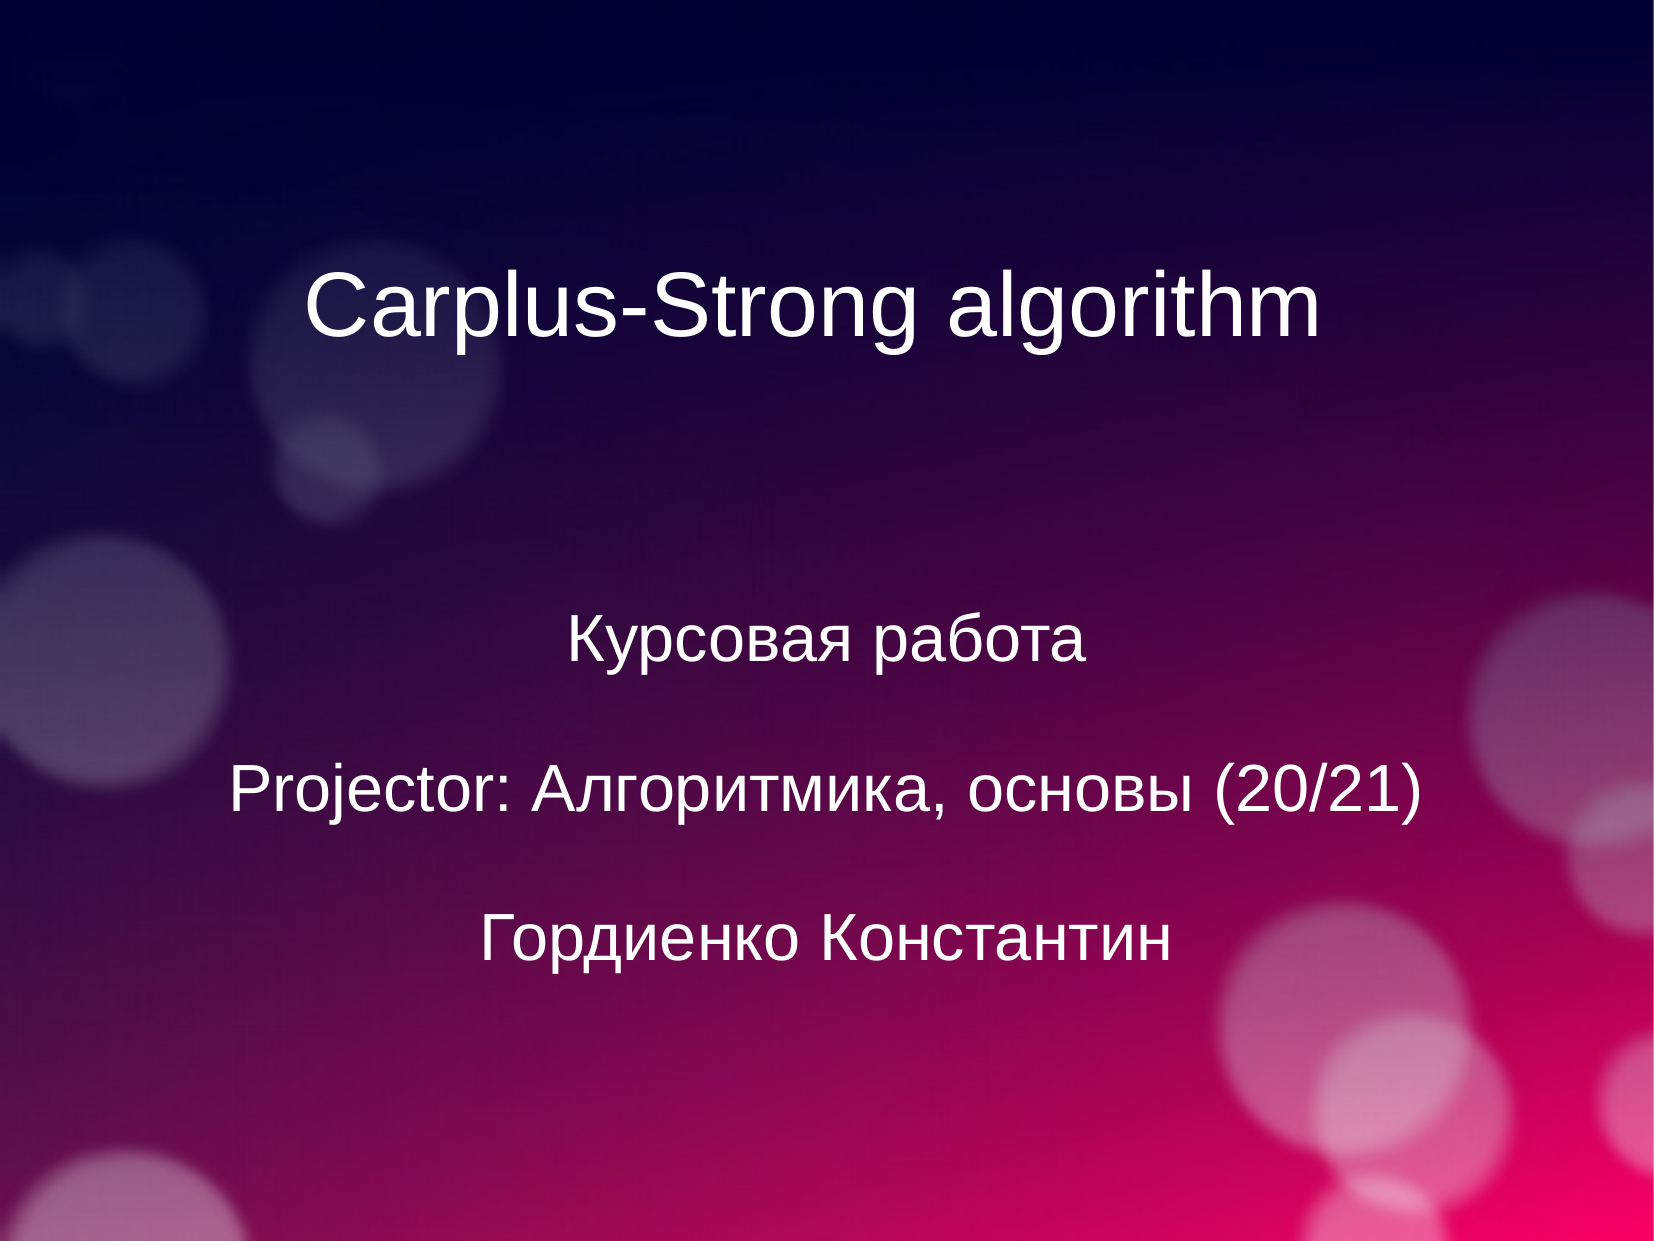

# Carplus-Strong algorithm
Курсовая работа
Projector: Алгоритмика, основы (20/21)
Гордиенко Константин